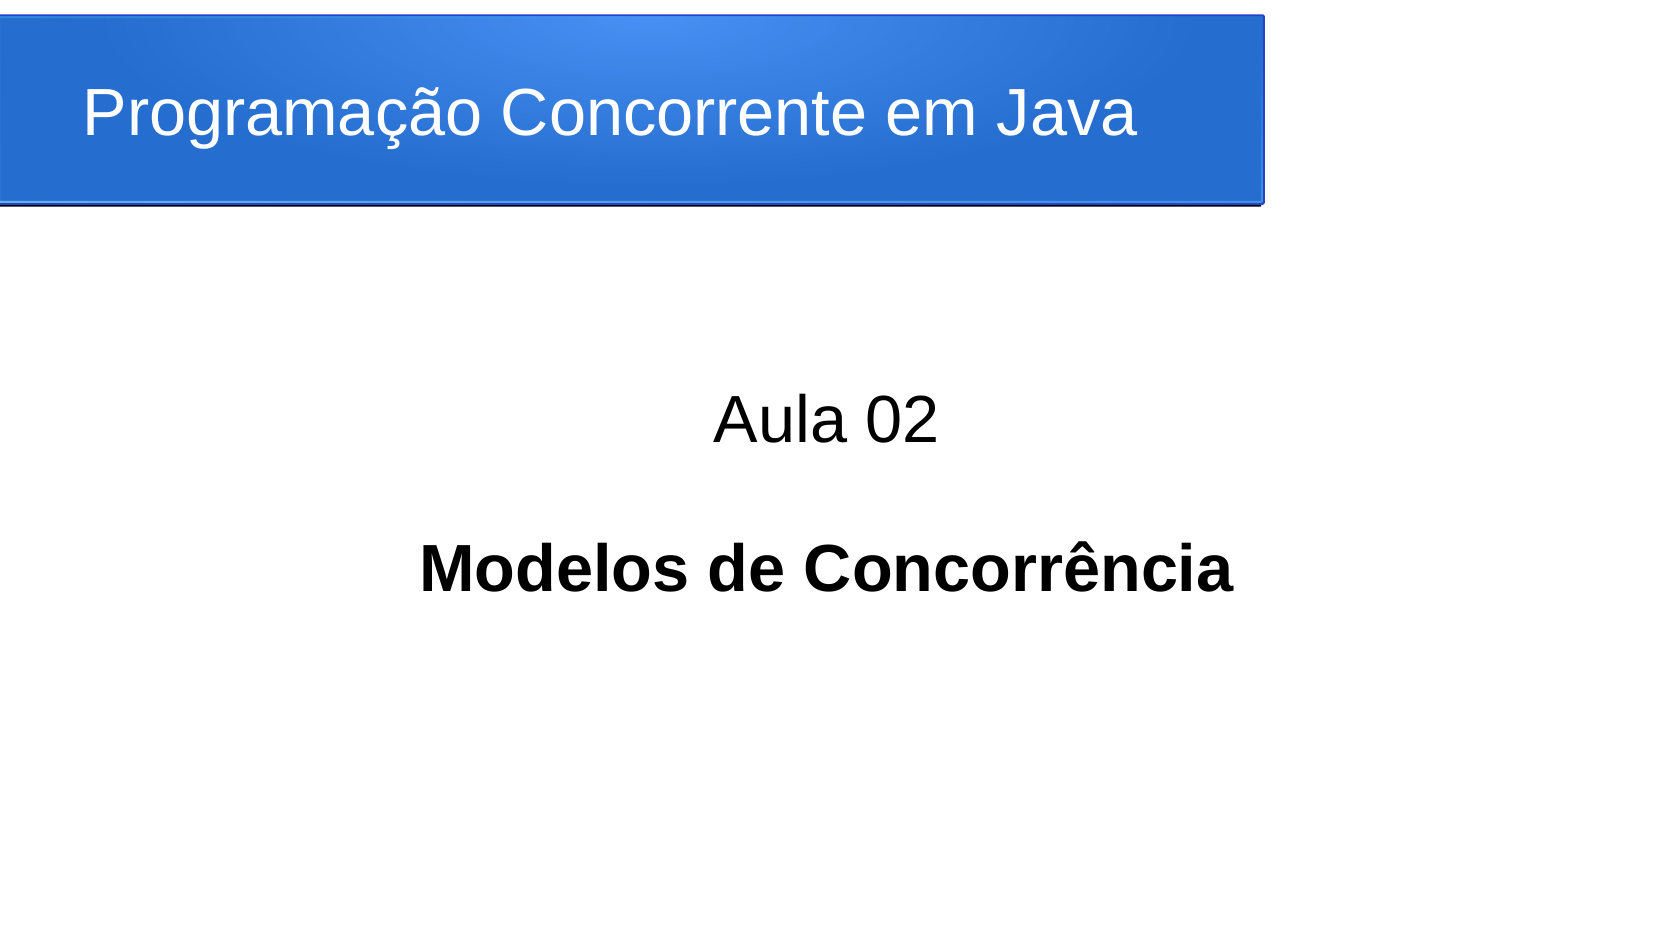

# Programação Concorrente em Java
Aula 02
Modelos de Concorrência